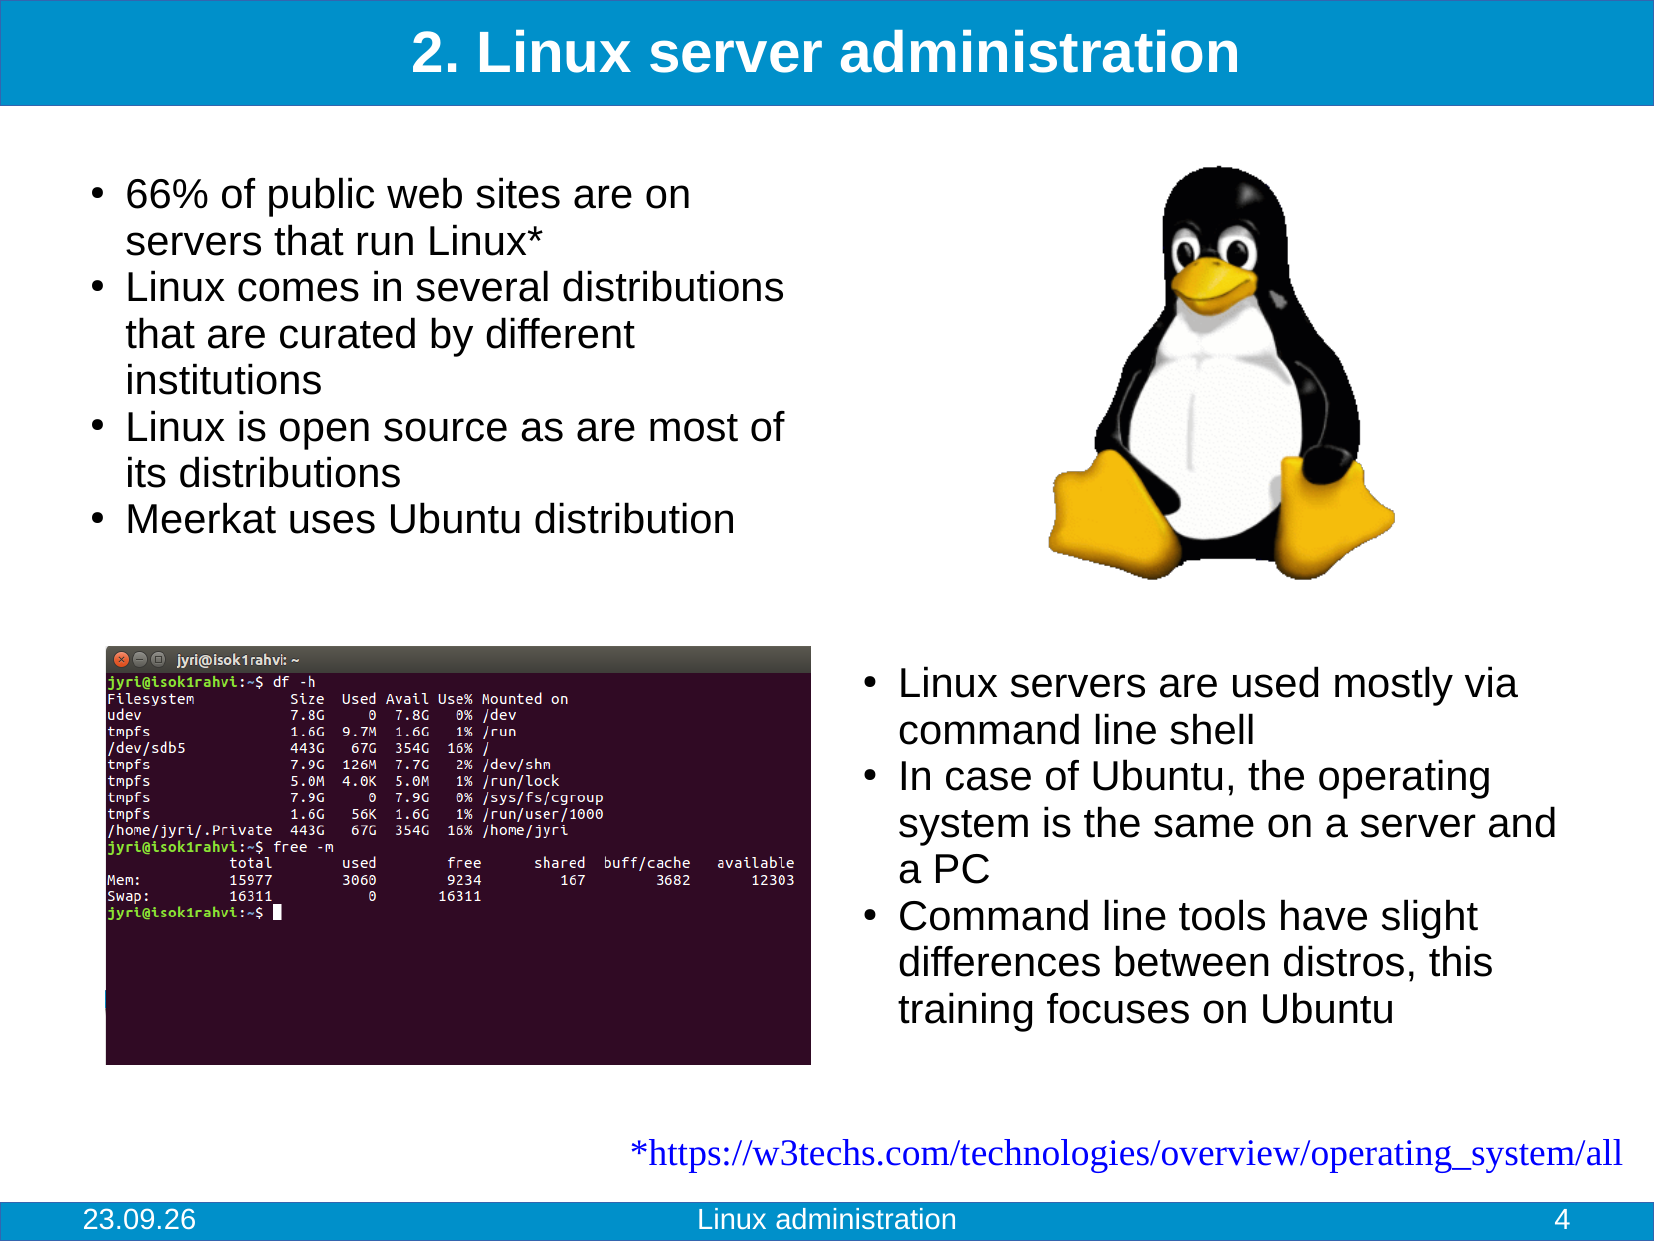

# 2. Linux server administration
66% of public web sites are on servers that run Linux*
Linux comes in several distributions that are curated by different institutions
Linux is open source as are most of its distributions
Meerkat uses Ubuntu distribution
Linux servers are used mostly via command line shell
In case of Ubuntu, the operating system is the same on a server and a PC
Command line tools have slight differences between distros, this training focuses on Ubuntu
*https://w3techs.com/technologies/overview/operating_system/all
Linux administration
4